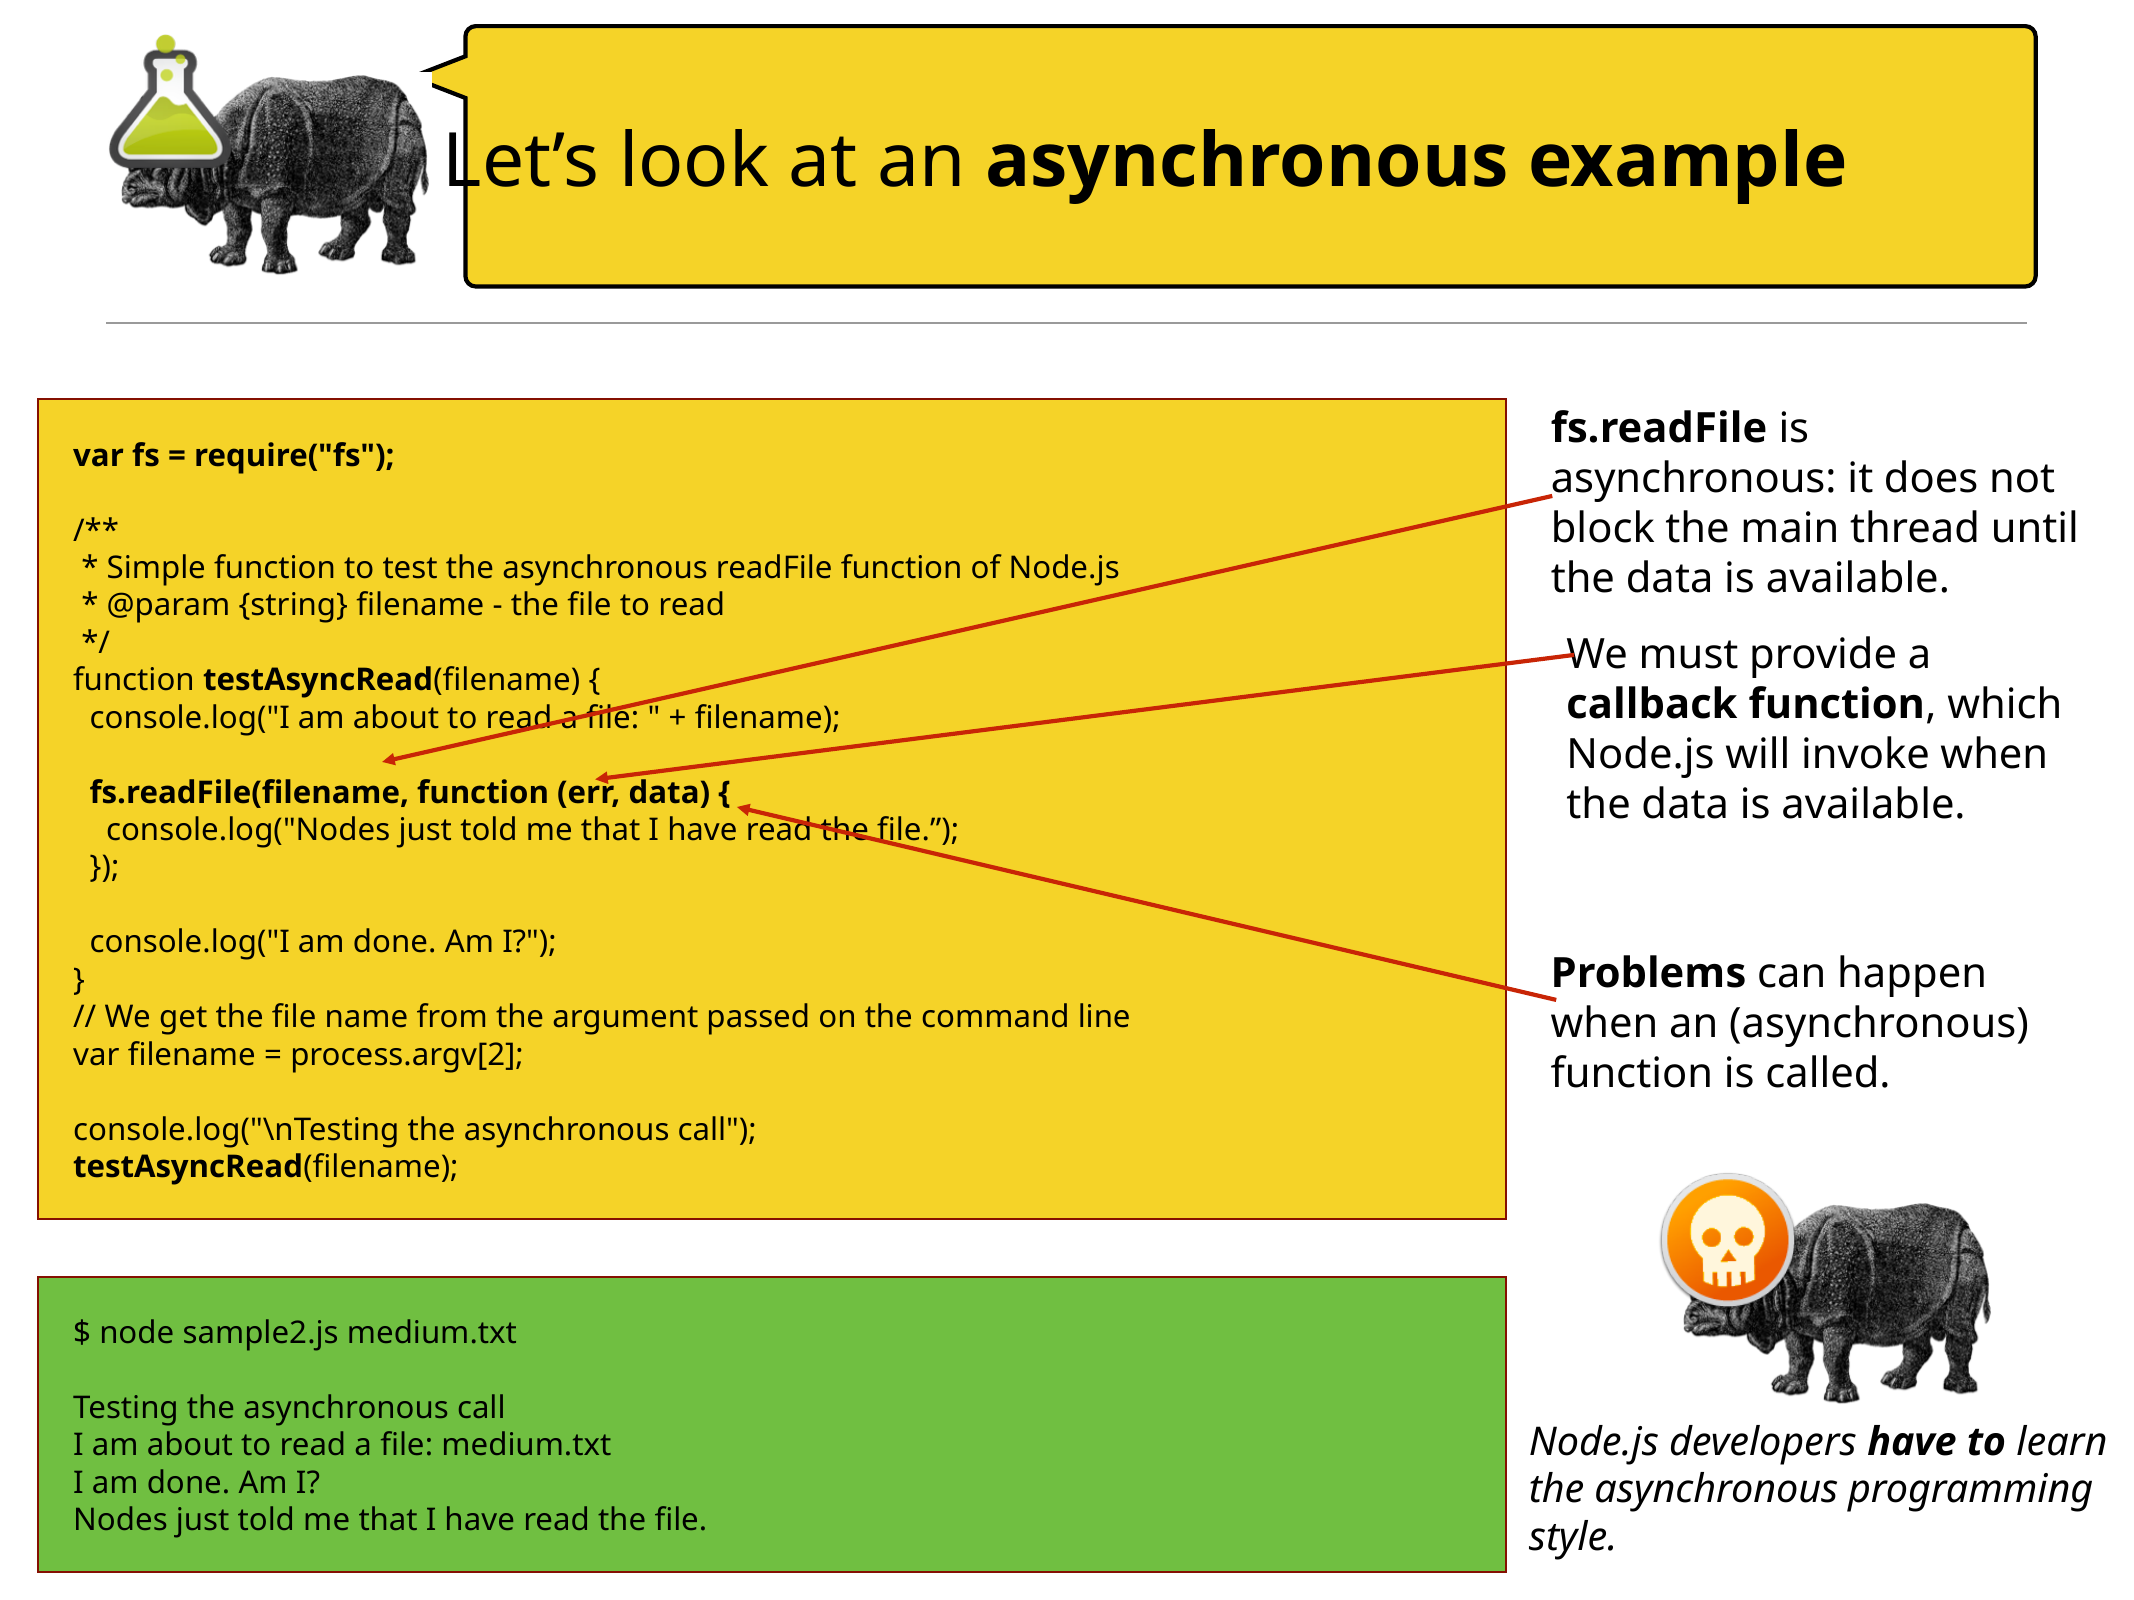

Let’s look at an asynchronous example
fs.readFile is asynchronous: it does not block the main thread until the data is available.
var fs = require("fs");
/**
 * Simple function to test the asynchronous readFile function of Node.js
 * @param {string} filename - the file to read
 */
function testAsyncRead(filename) {
 console.log("I am about to read a file: " + filename);
 fs.readFile(filename, function (err, data) {
 console.log("Nodes just told me that I have read the file.”);
 });
 console.log("I am done. Am I?");
}
// We get the file name from the argument passed on the command line
var filename = process.argv[2];
console.log("\nTesting the asynchronous call");
testAsyncRead(filename);
We must provide a callback function, which Node.js will invoke when the data is available.
Problems can happen when an (asynchronous) function is called.
$ node sample2.js medium.txt
Testing the asynchronous call
I am about to read a file: medium.txt
I am done. Am I?
Nodes just told me that I have read the file.
Node.js developers have to learn the asynchronous programming style.